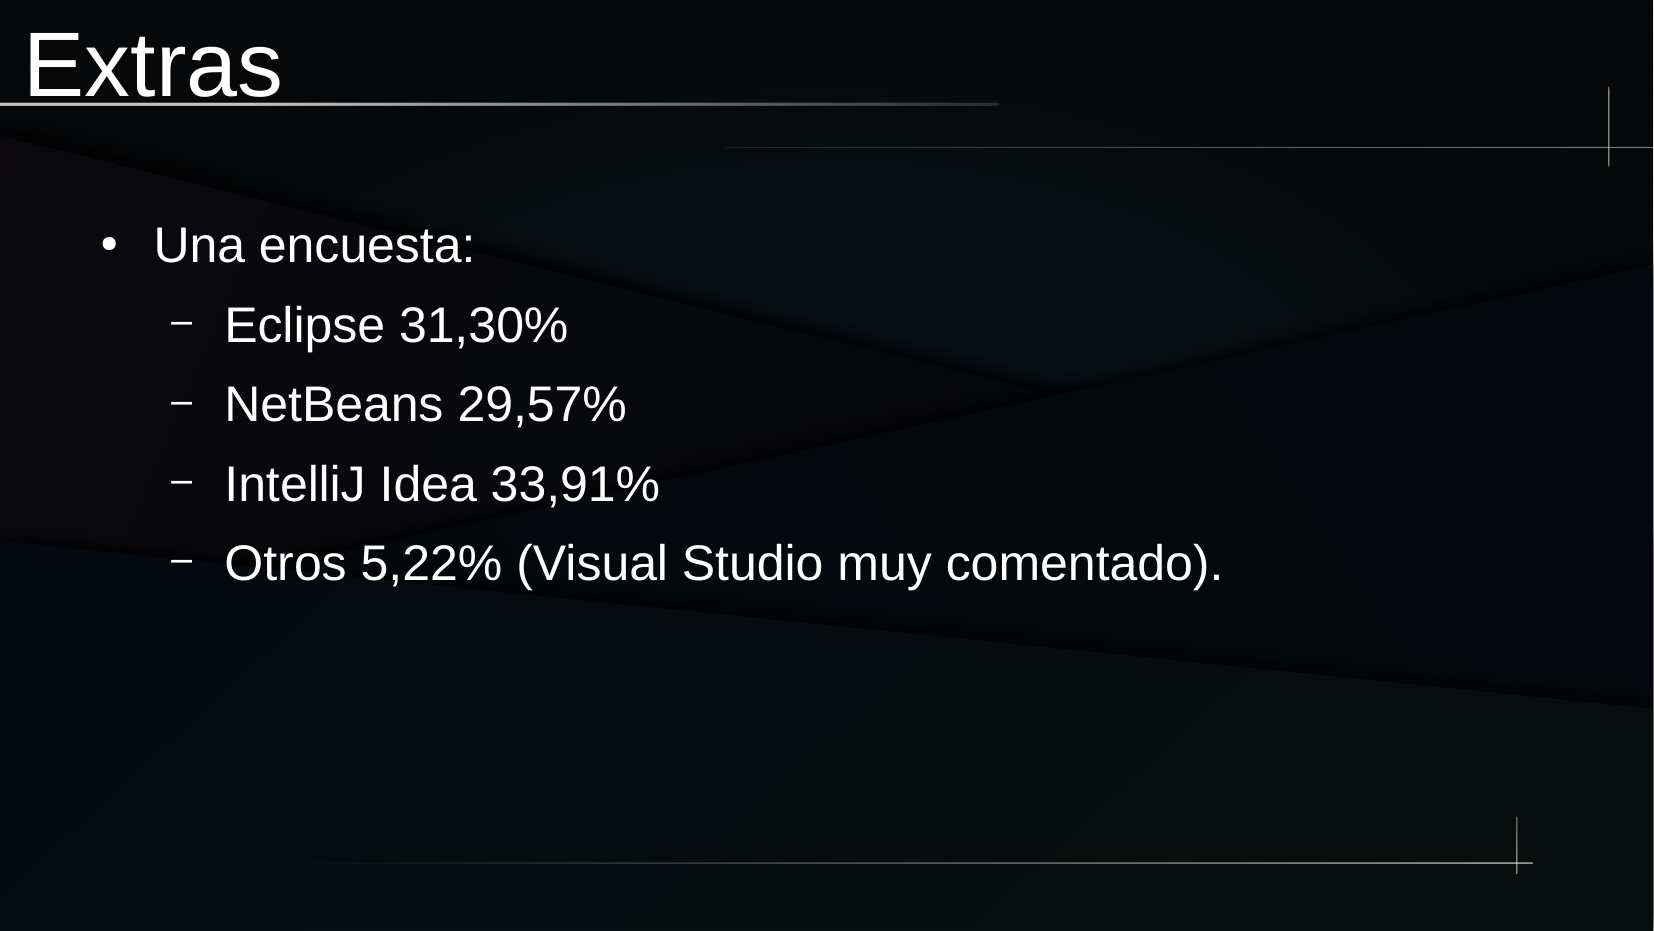

# Extras
Una encuesta:
Eclipse 31,30%
NetBeans 29,57%
IntelliJ Idea 33,91%
Otros 5,22% (Visual Studio muy comentado).